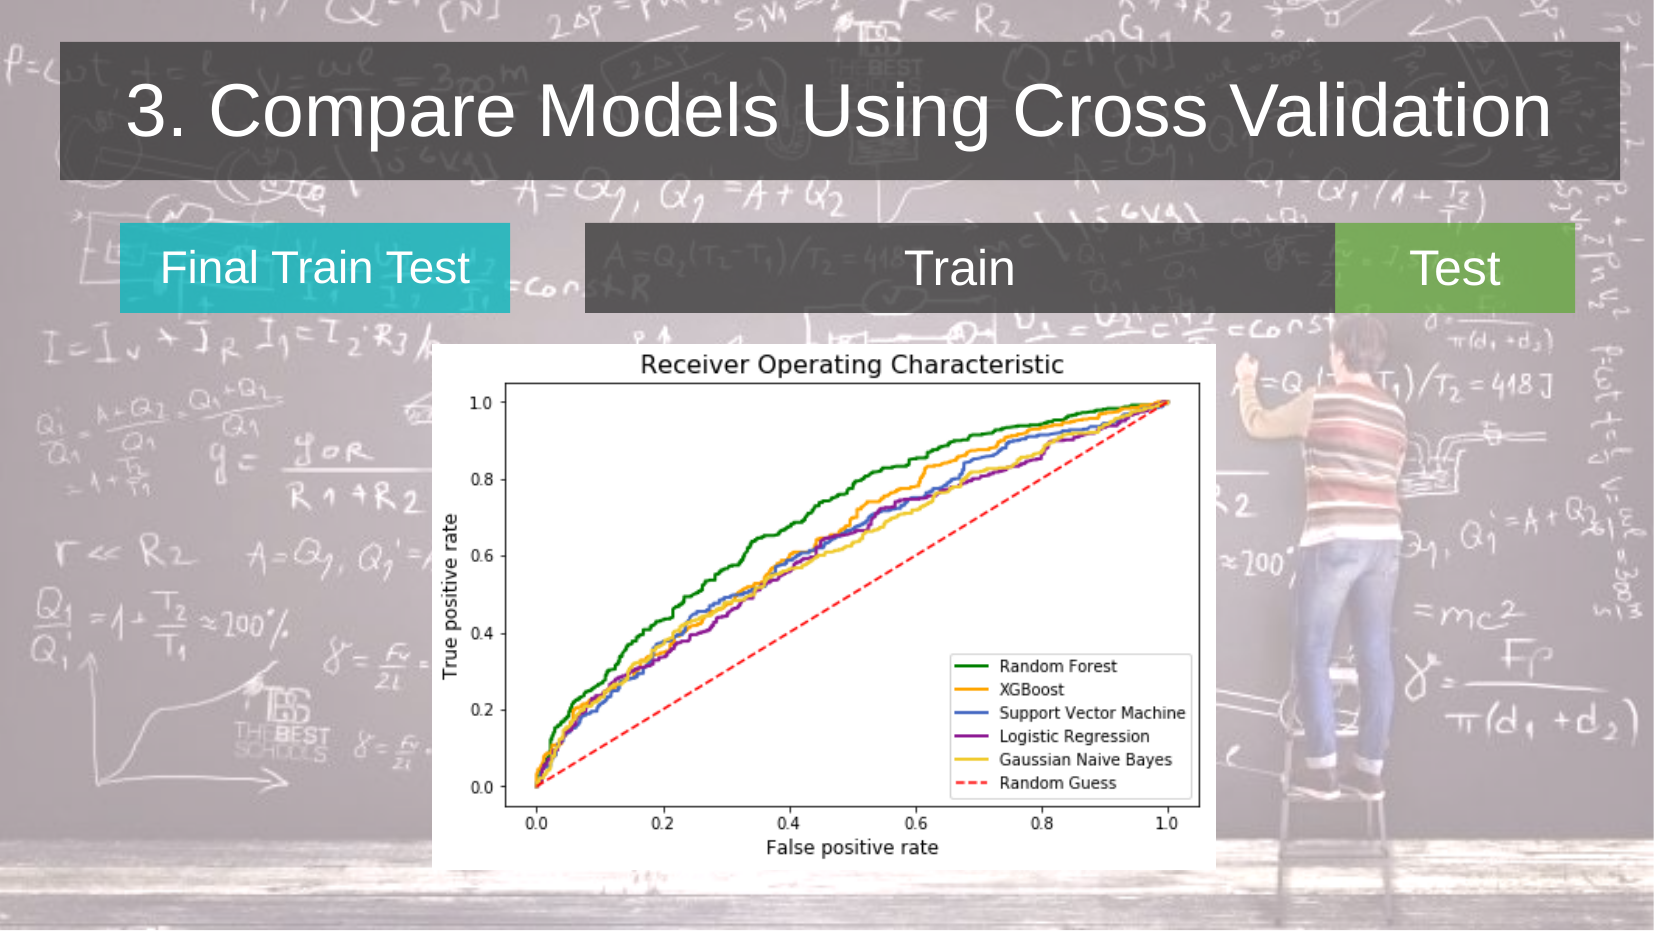

# 3. Compare Models Using Cross Validation
Final Train Test
Train
Test